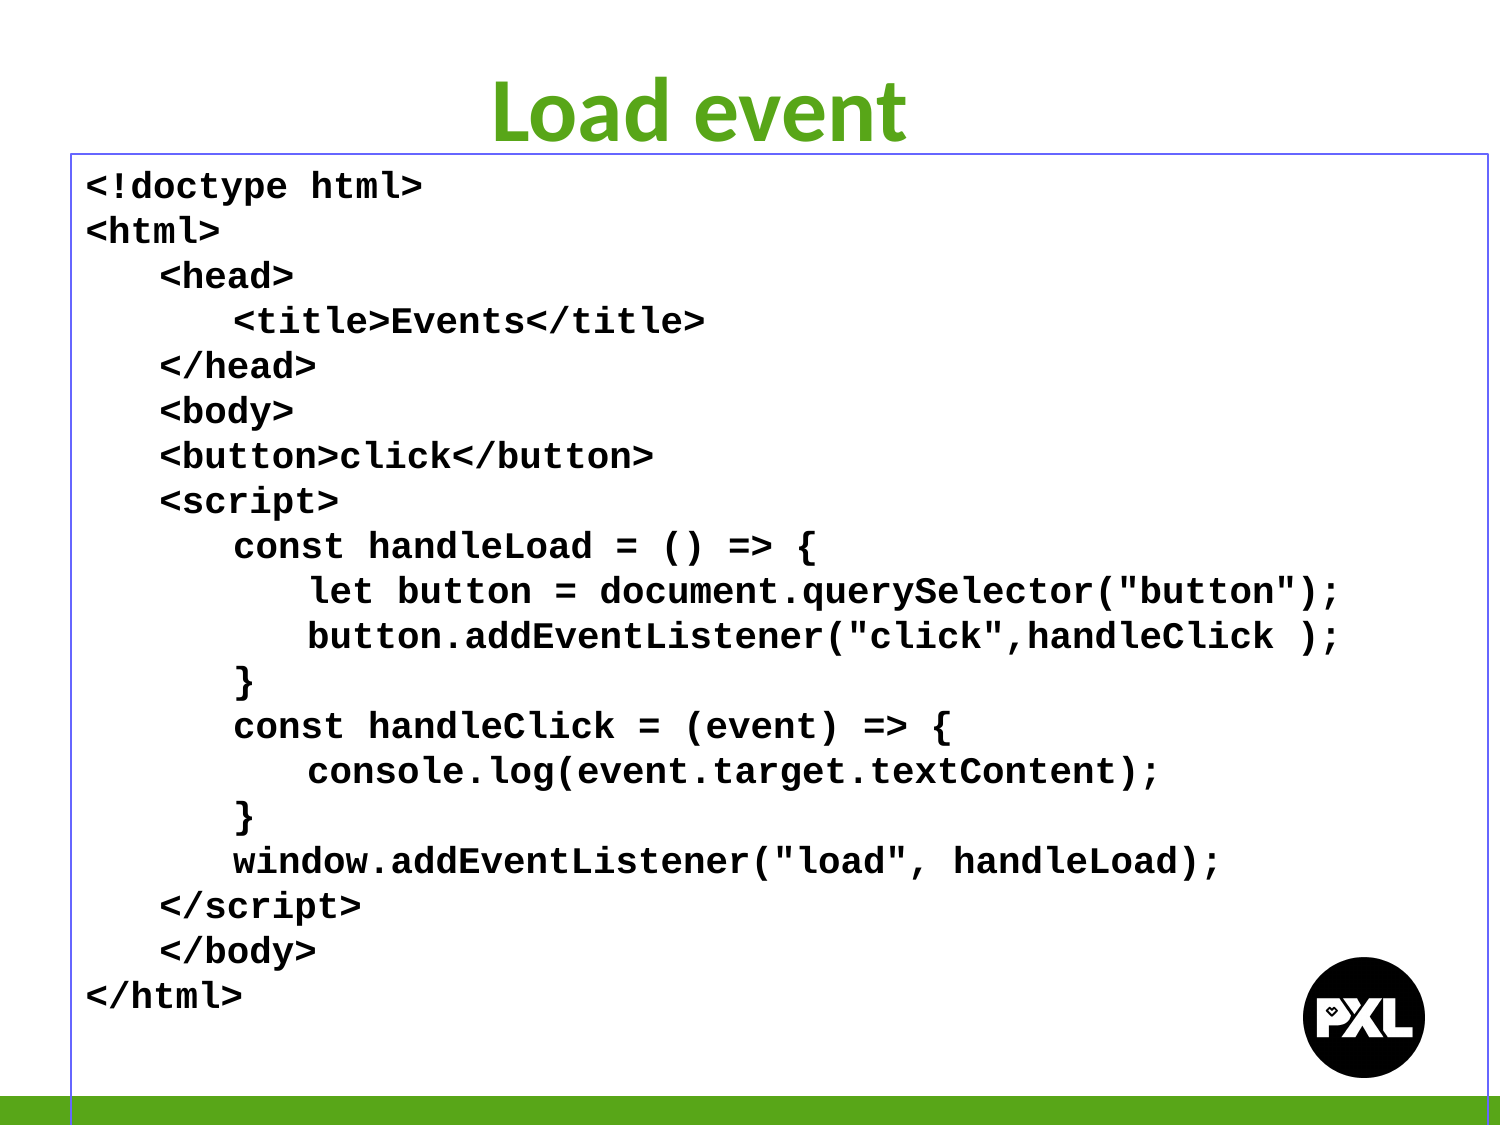

Load event
<!doctype html>
<html>
	<head>
		<title>Events</title>
	</head>
	<body>
	<button>click</button>
	<script>
		const handleLoad = () => {
			let button = document.querySelector("button");
			button.addEventListener("click",handleClick );
		}
		const handleClick = (event) => {
			console.log(event.target.textContent);
		}
		window.addEventListener("load", handleLoad);
	</script>
	</body>
</html>